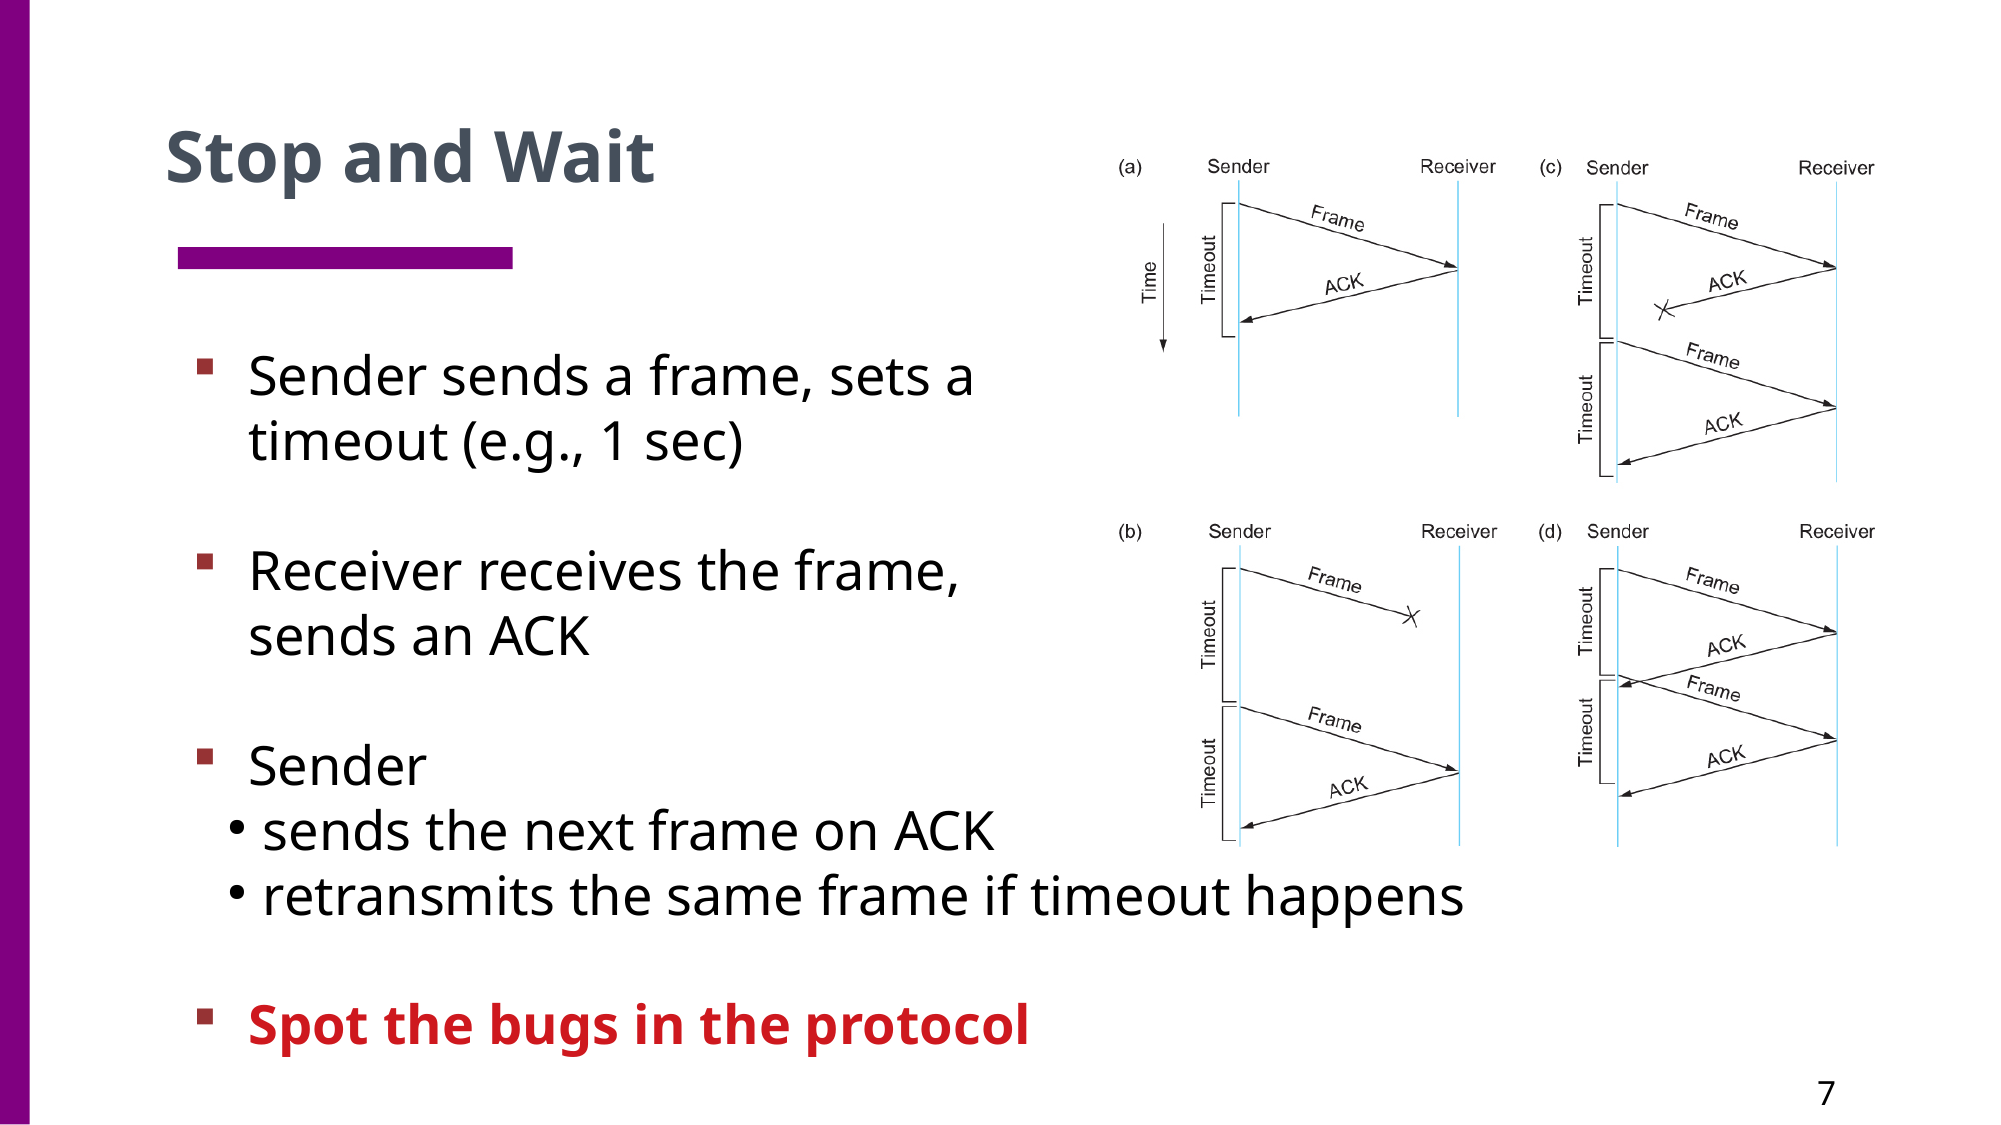

Stop and Wait
Sender sends a frame, sets a
timeout (e.g., 1 sec)
Receiver receives the frame,
sends an ACK
Sender
sends the next frame on ACK
retransmits the same frame if timeout happens
Spot the bugs in the protocol